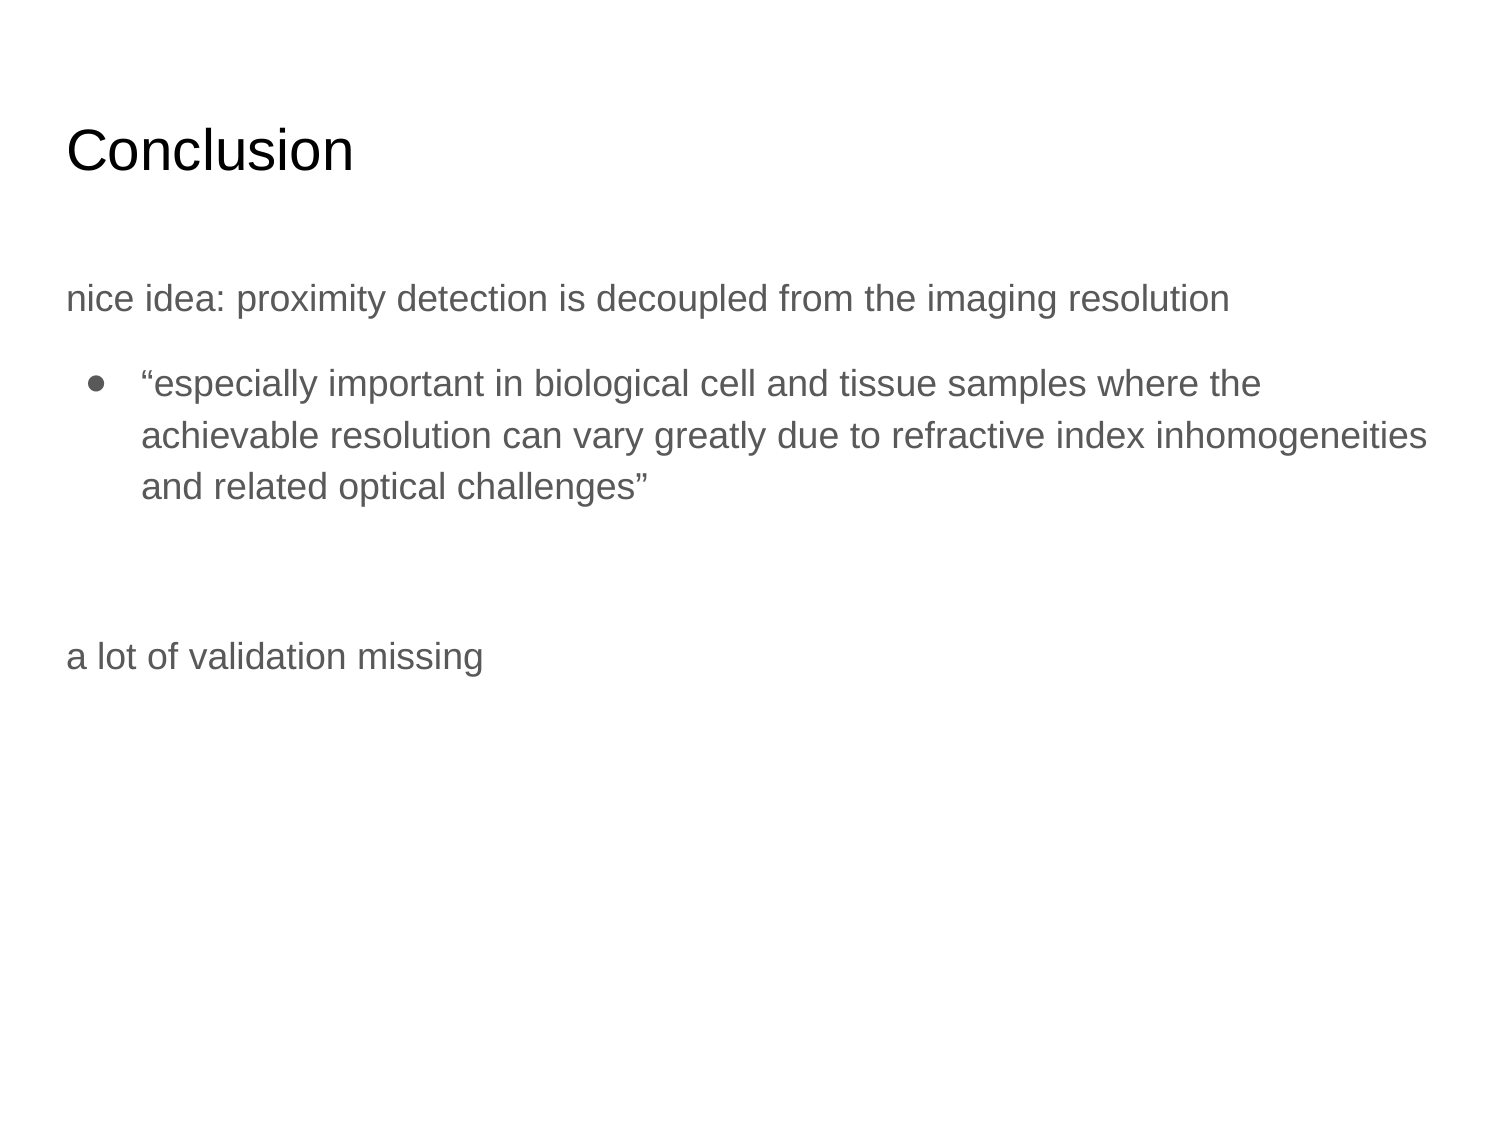

# Conclusion
nice idea: proximity detection is decoupled from the imaging resolution
“especially important in biological cell and tissue samples where the achievable resolution can vary greatly due to refractive index inhomogeneities and related optical challenges”
a lot of validation missing